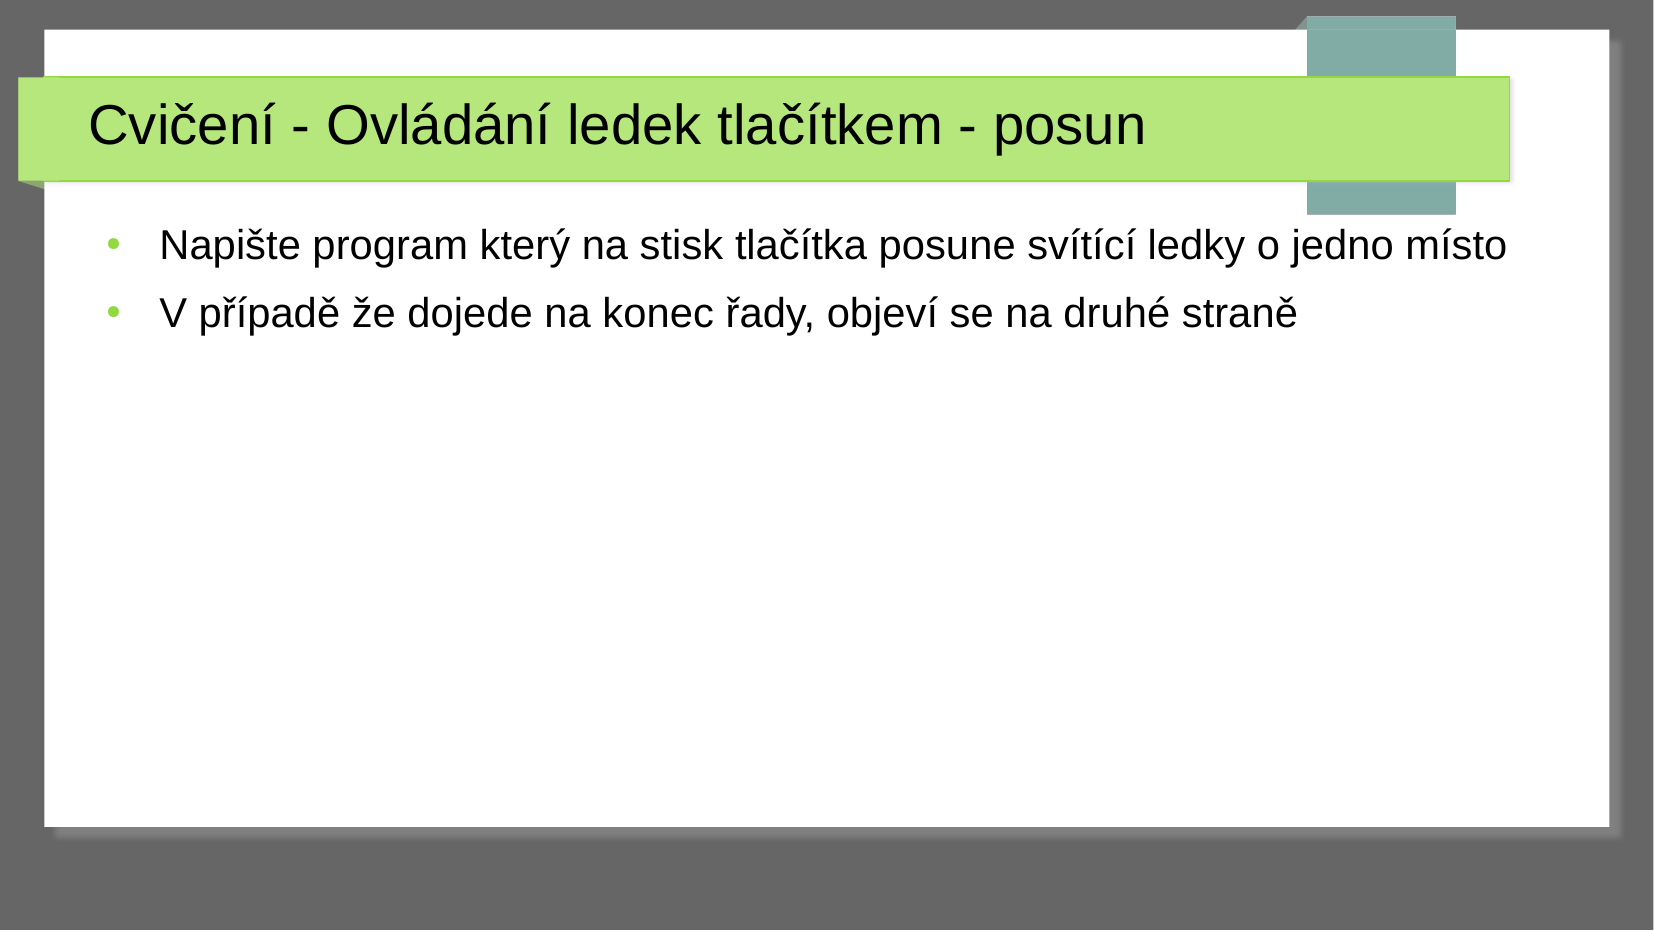

# Cvičení - Ovládání ledek tlačítkem - posun
Napište program který na stisk tlačítka posune svítící ledky o jedno místo
V případě že dojede na konec řady, objeví se na druhé straně